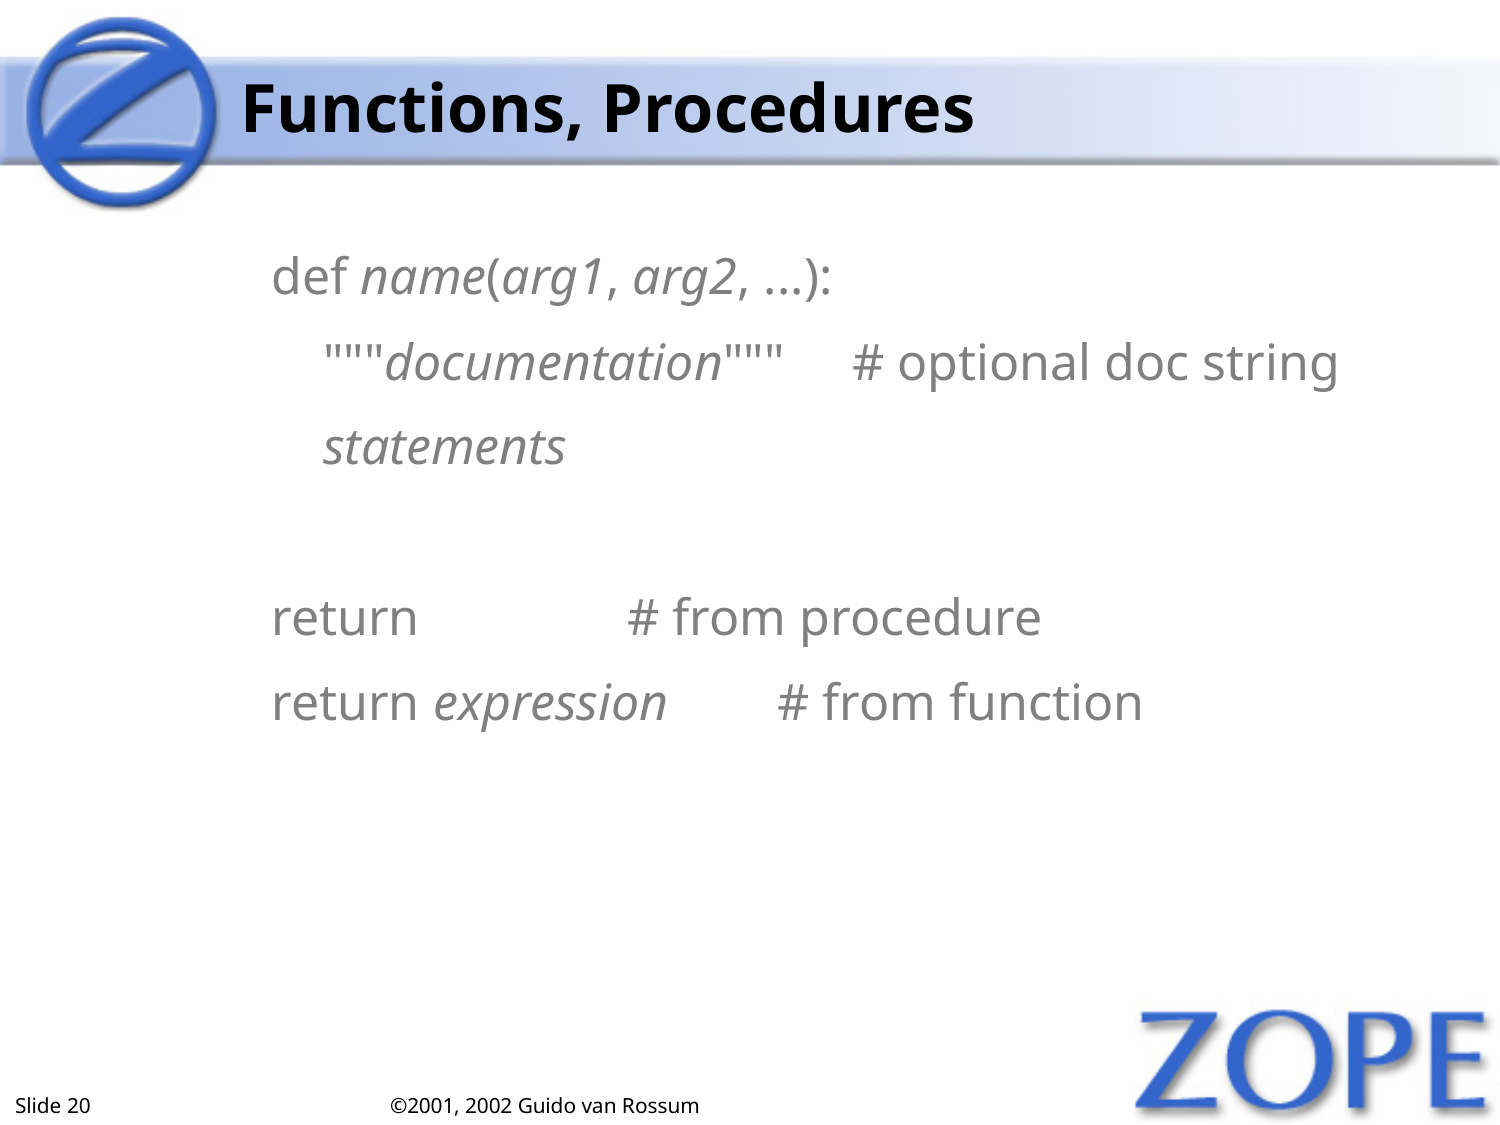

# Functions, Procedures
def name(arg1, arg2, ...):
 """documentation"""	# optional doc string
 statements
return			# from procedure
return expression		# from function